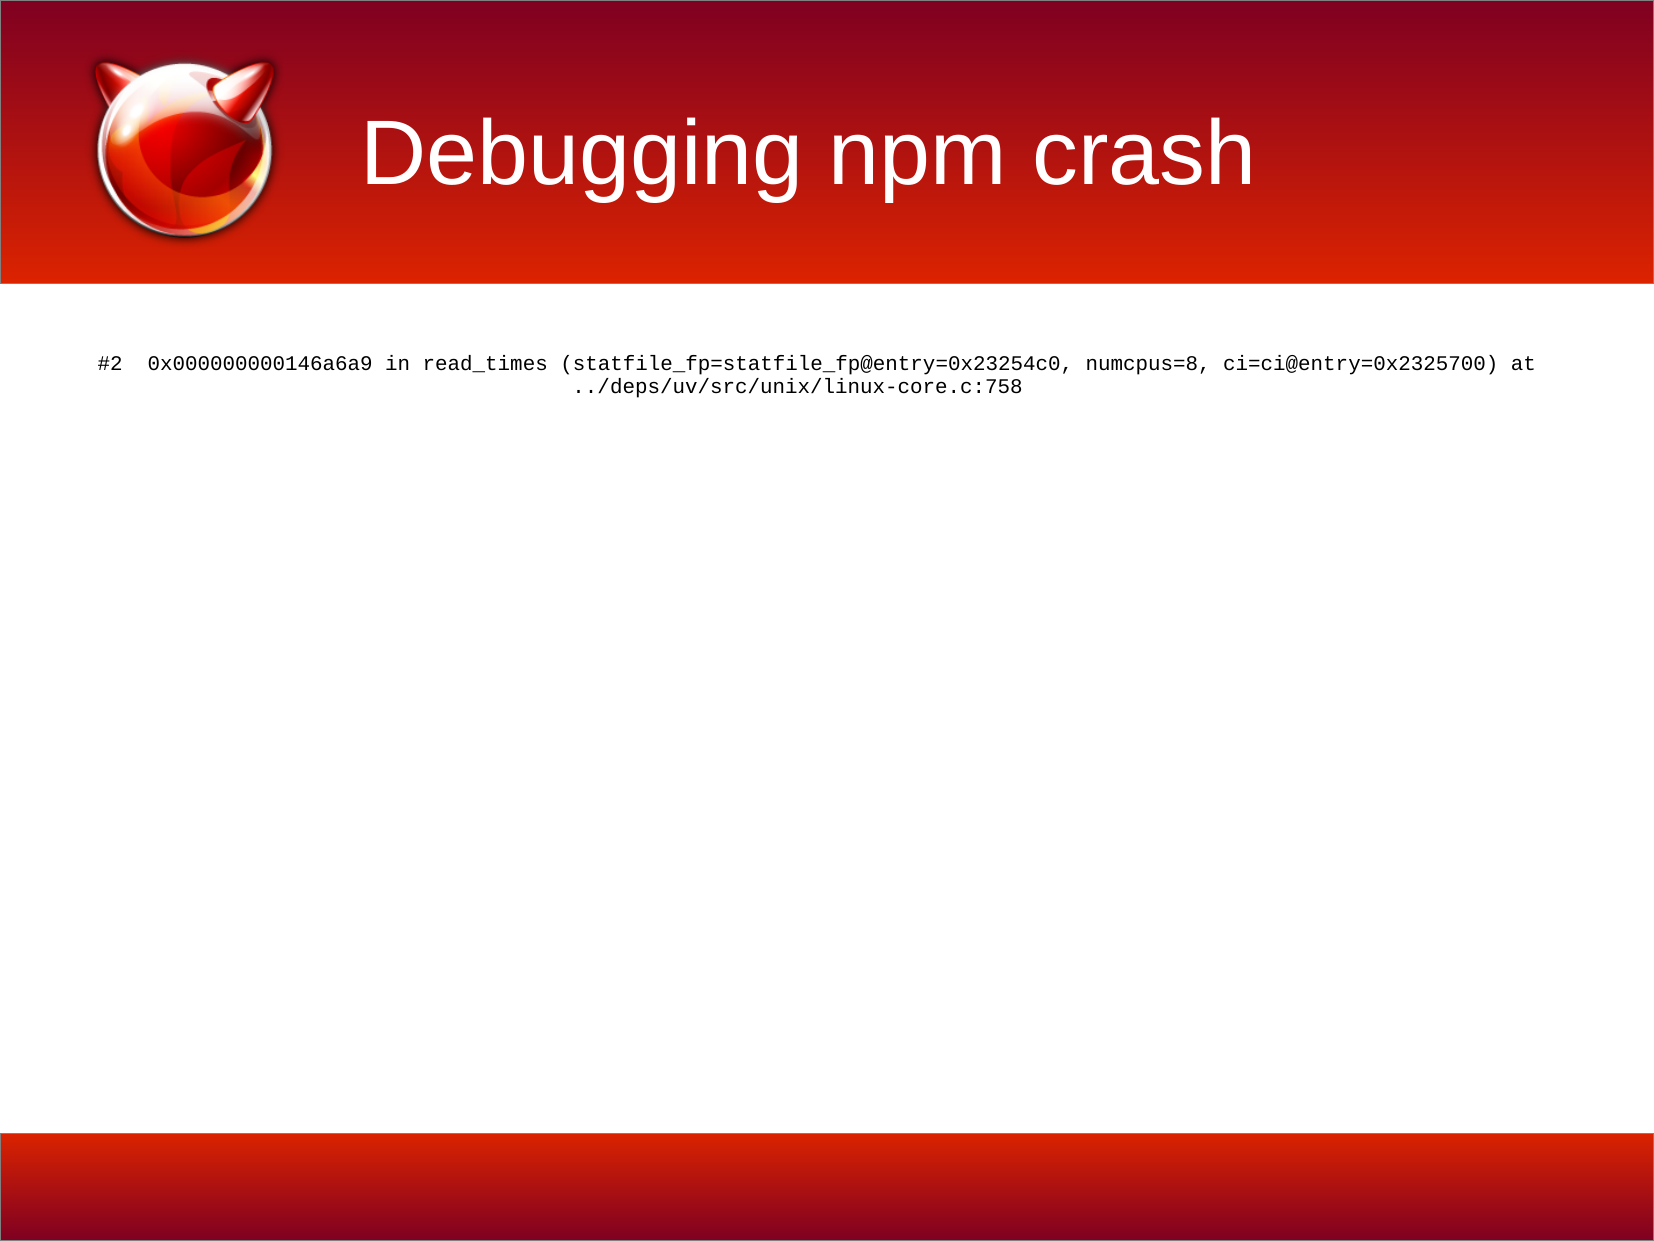

# Debugging npm crash
#2 0x000000000146a6a9 in read_times (statfile_fp=statfile_fp@entry=0x23254c0, numcpus=8, ci=ci@entry=0x2325700) at
 ../deps/uv/src/unix/linux-core.c:758